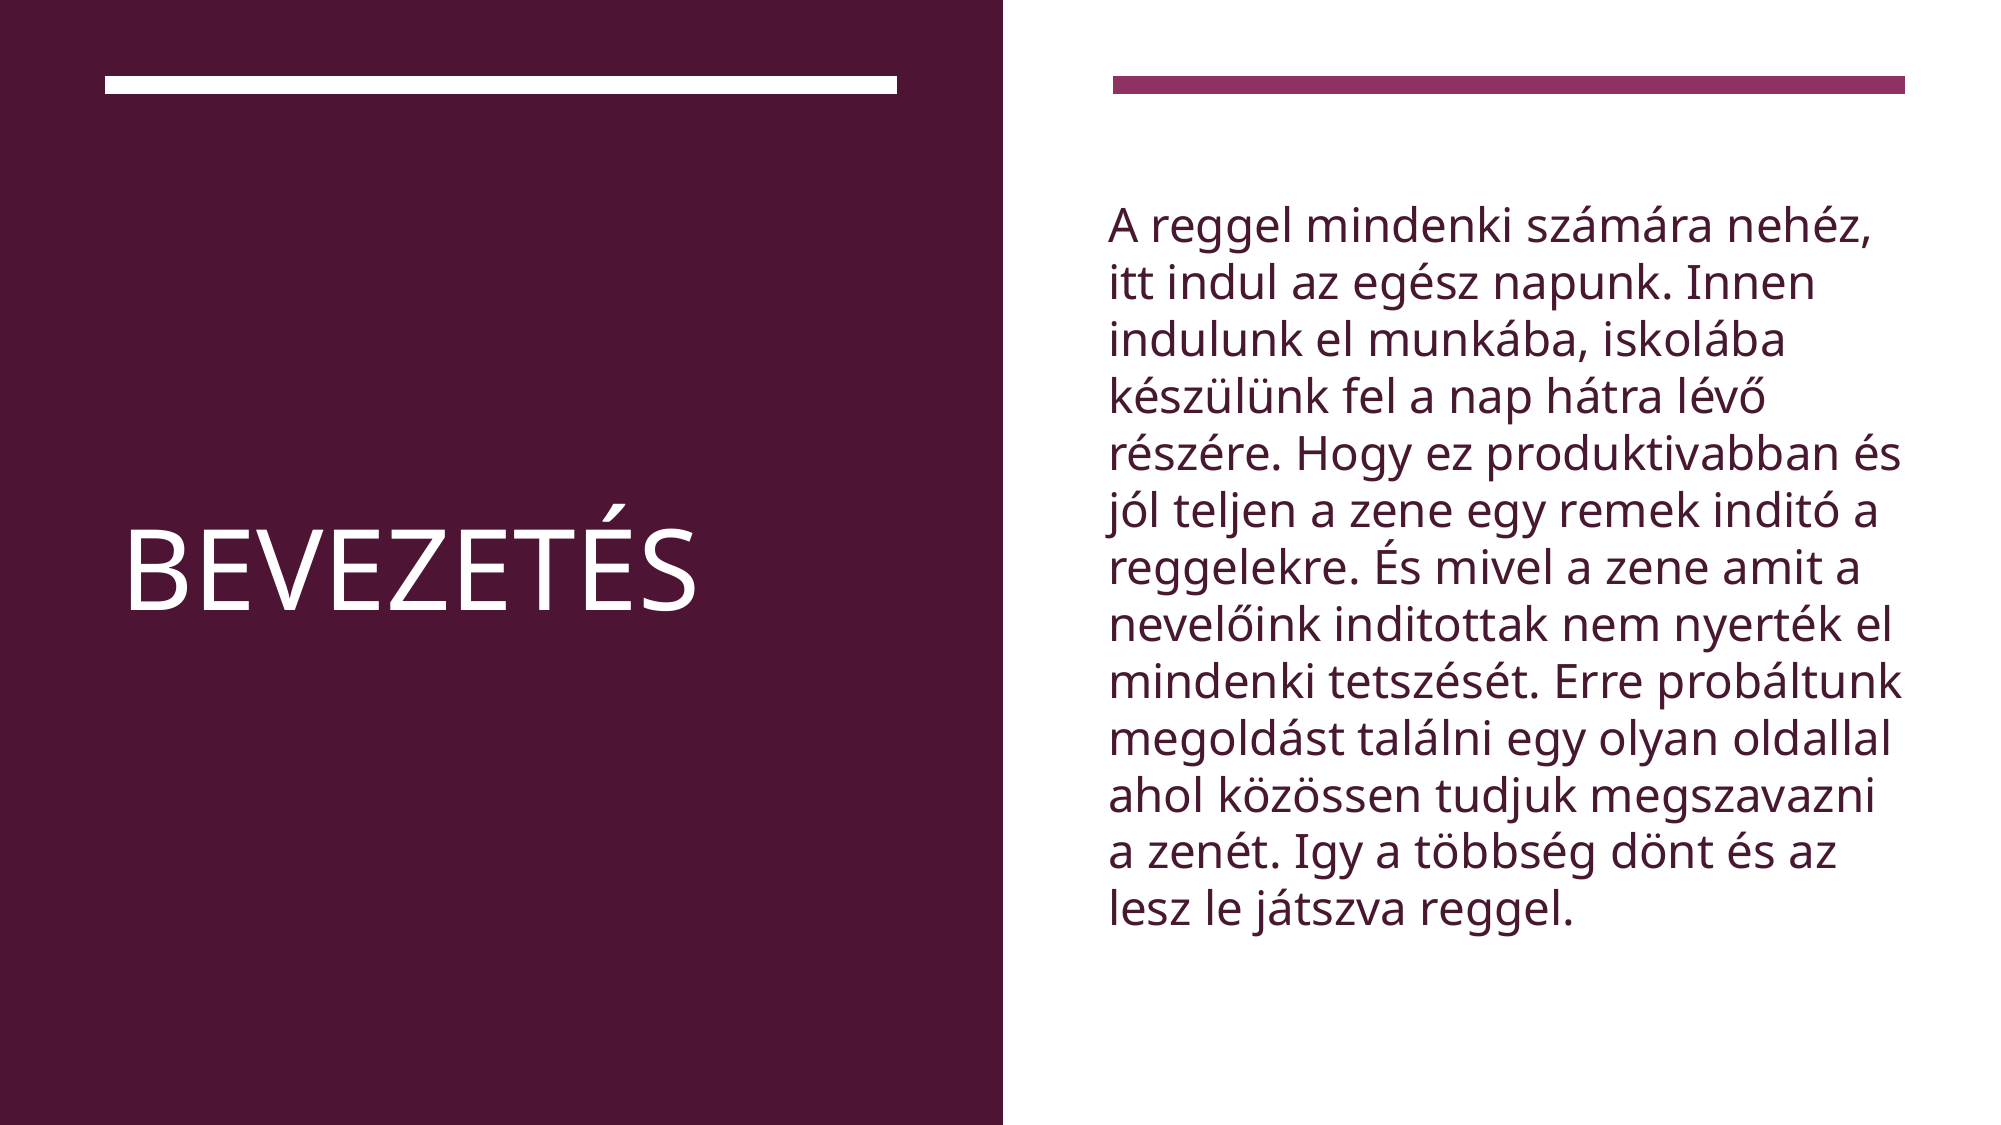

# Bevezetés
A reggel mindenki számára nehéz, itt indul az egész napunk. Innen indulunk el munkába, iskolába készülünk fel a nap hátra lévő részére. Hogy ez produktivabban és jól teljen a zene egy remek inditó a reggelekre. És mivel a zene amit a nevelőink inditottak nem nyerték el mindenki tetszését. Erre probáltunk megoldást találni egy olyan oldallal ahol közössen tudjuk megszavazni a zenét. Igy a többség dönt és az lesz le játszva reggel.